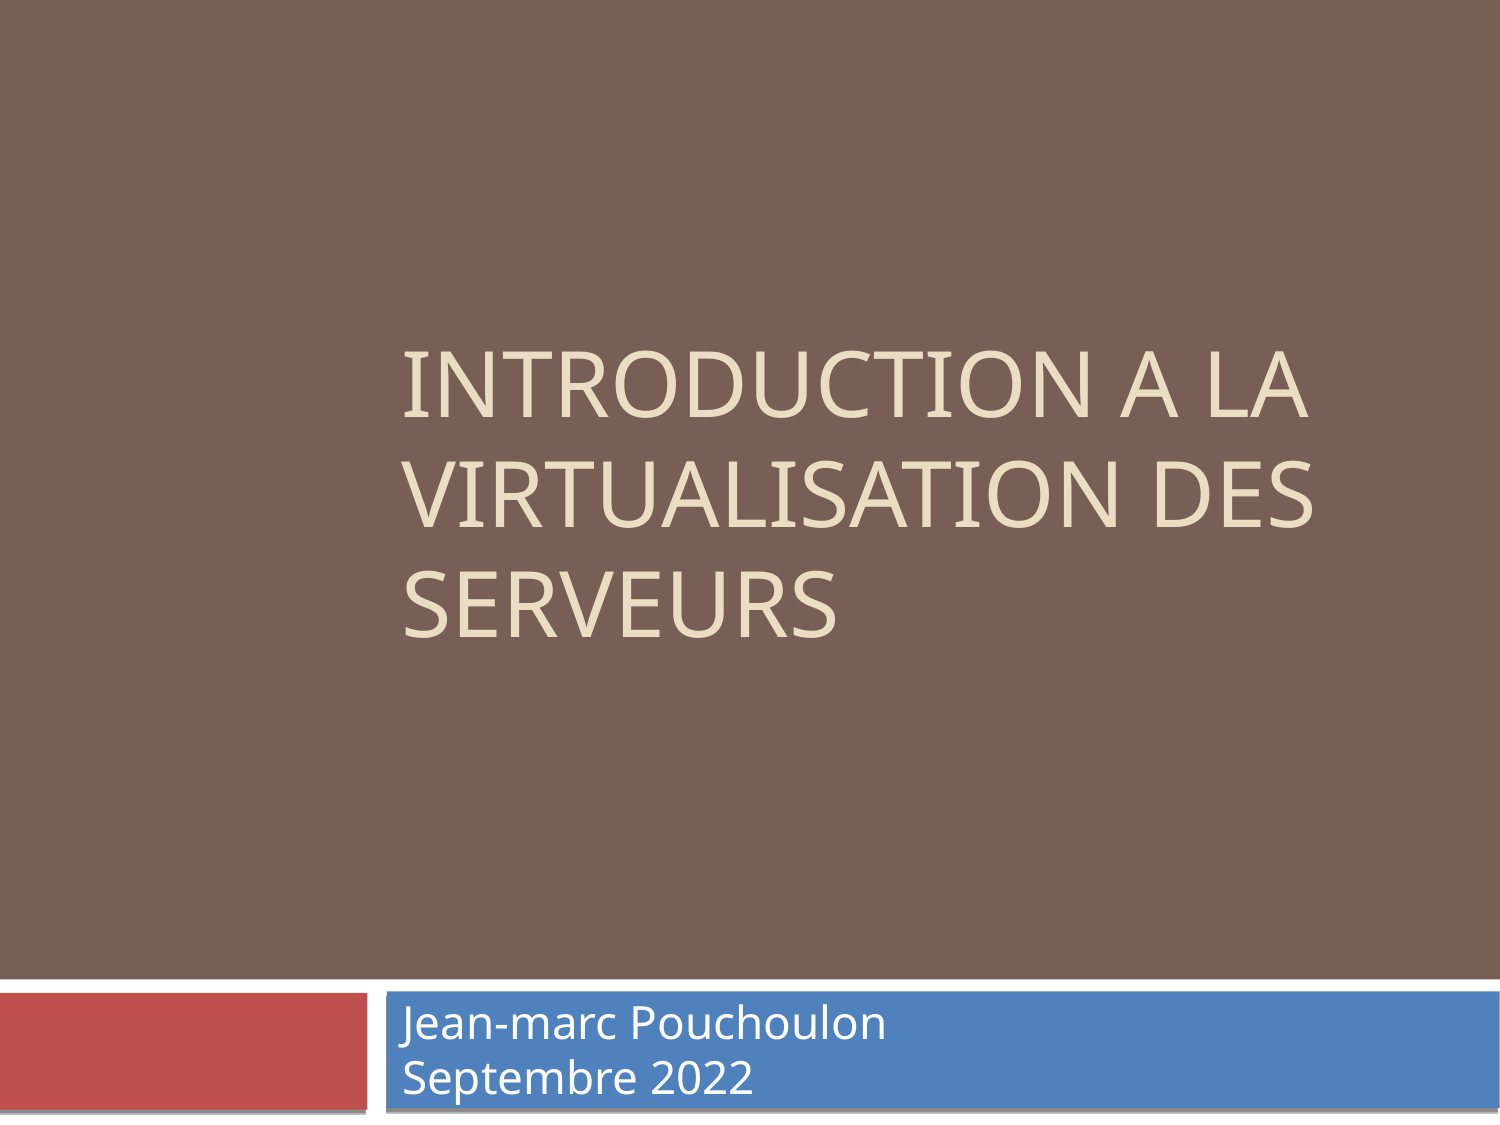

Introduction a la virtualisation des SERVEURS
Jean-marc Pouchoulon
Septembre 2022